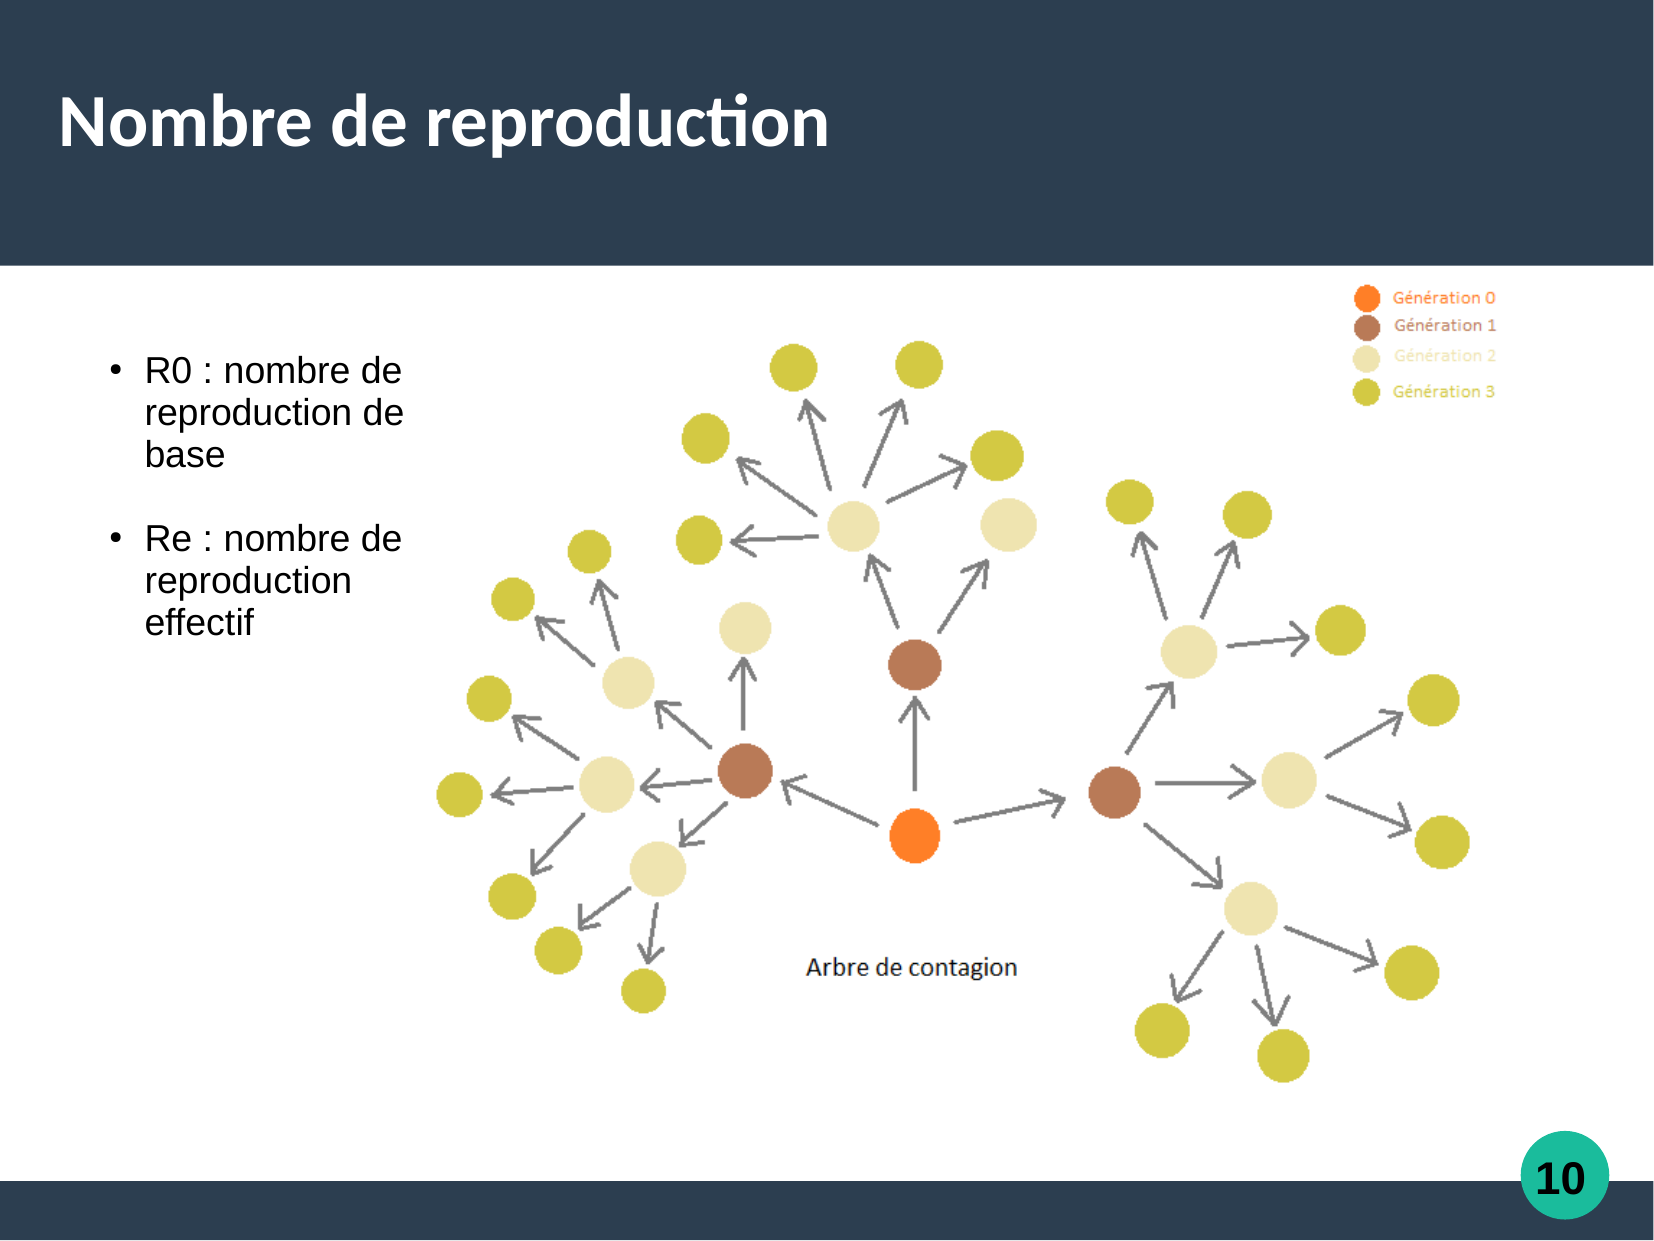

# Nombre de reproduction
R0 : nombre de reproduction de base
Re : nombre de reproduction effectif
10